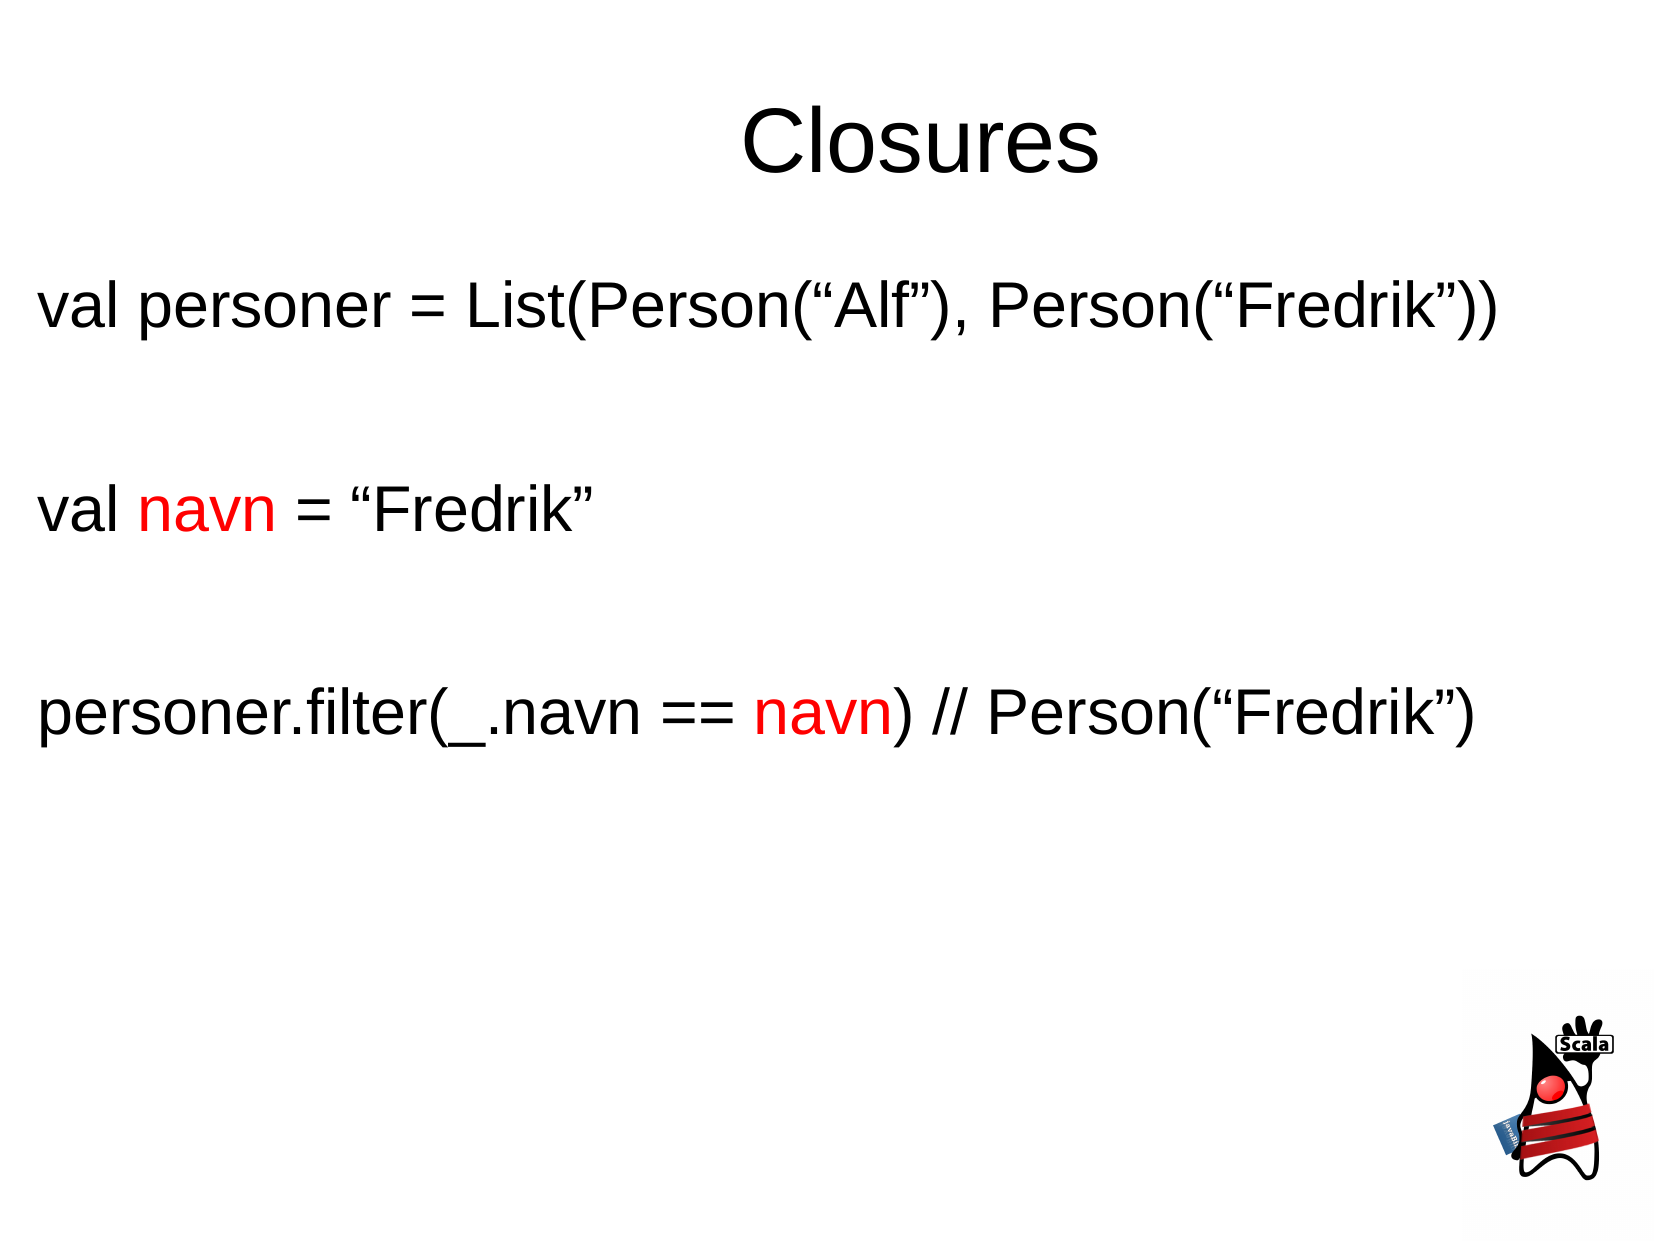

# Closures
val personer = List(Person(“Alf”), Person(“Fredrik”))
val navn = “Fredrik”
personer.filter(_.navn == navn) // Person(“Fredrik”)